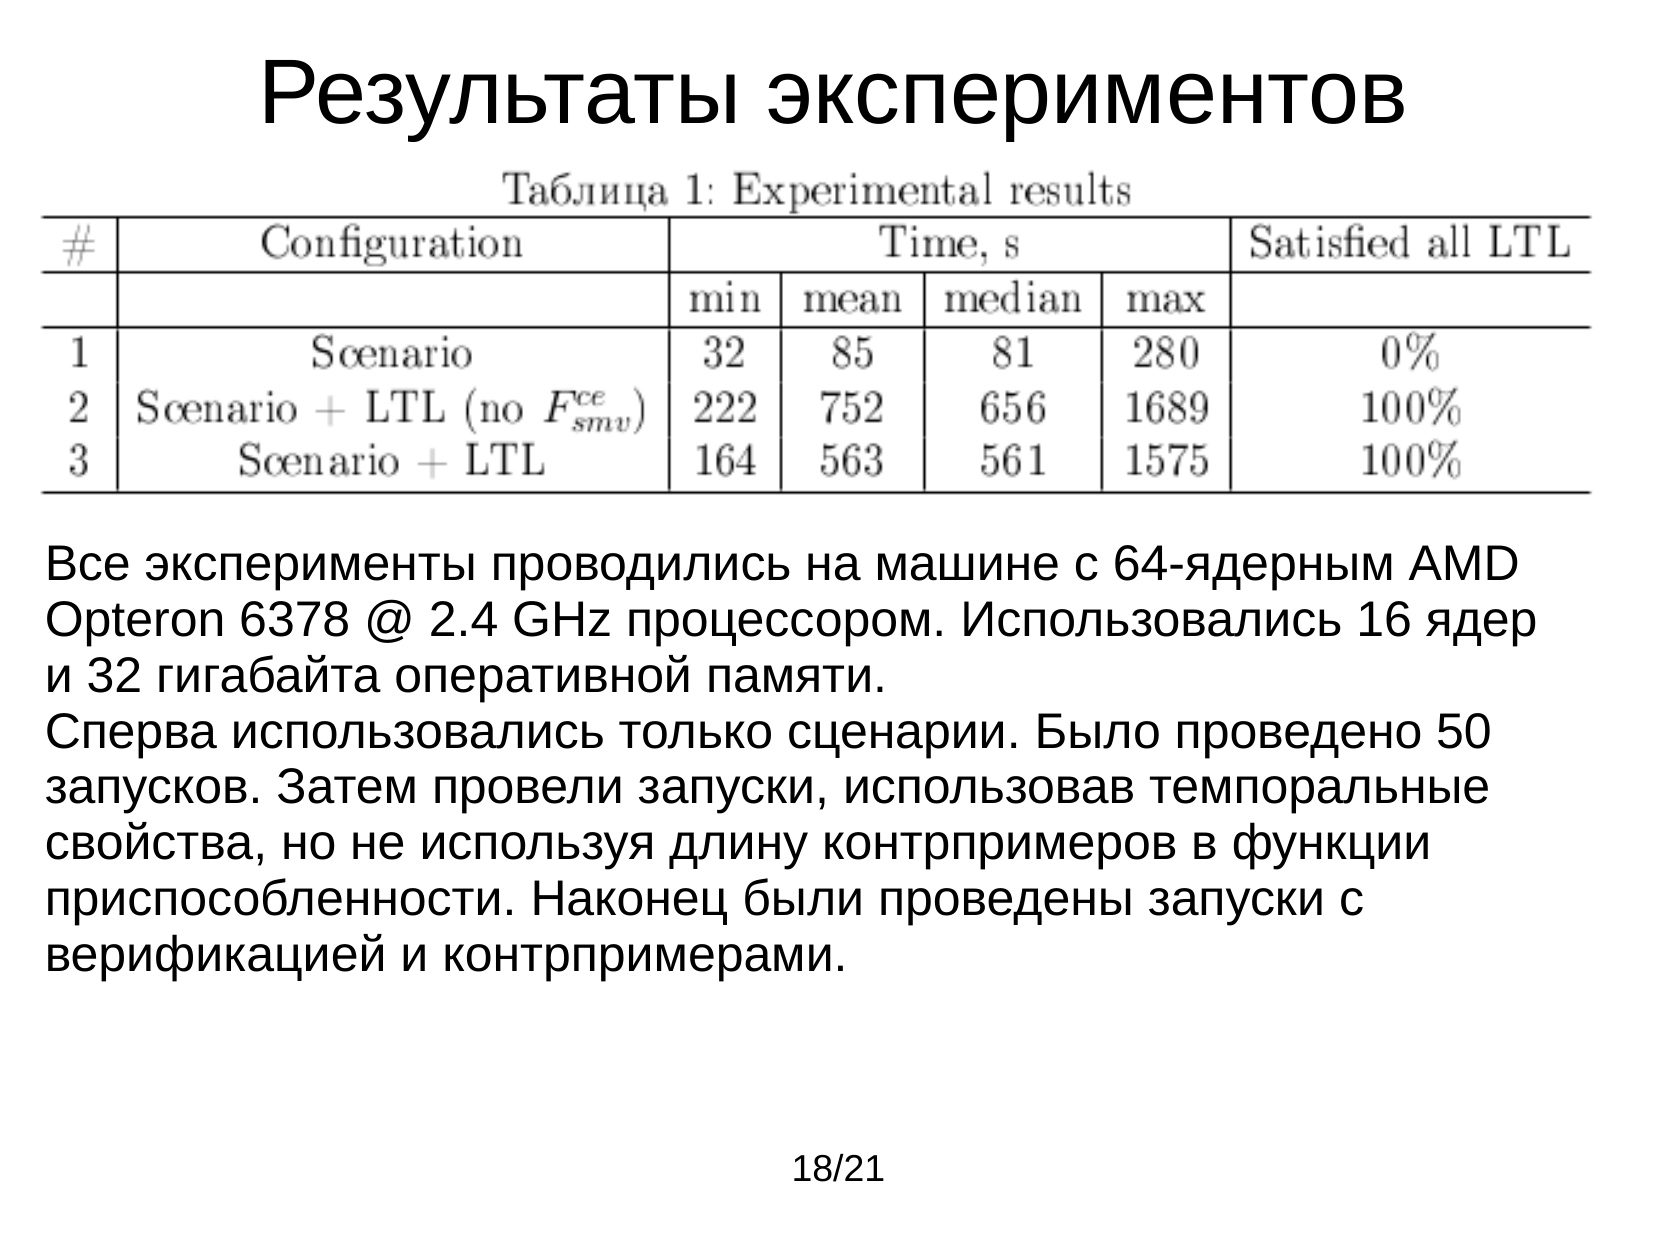

# Результаты экспериментов
Все эксперименты проводились на машине с 64-ядерным AMD Opteron 6378 @ 2.4 GHz процессором. Использовались 16 ядер и 32 гигабайта оперативной памяти.
Сперва использовались только сценарии. Было проведено 50 запусков. Затем провели запуски, использовав темпоральные свойства, но не используя длину контрпримеров в функции приспособленности. Наконец были проведены запуски с верификацией и контрпримерами.
18/21